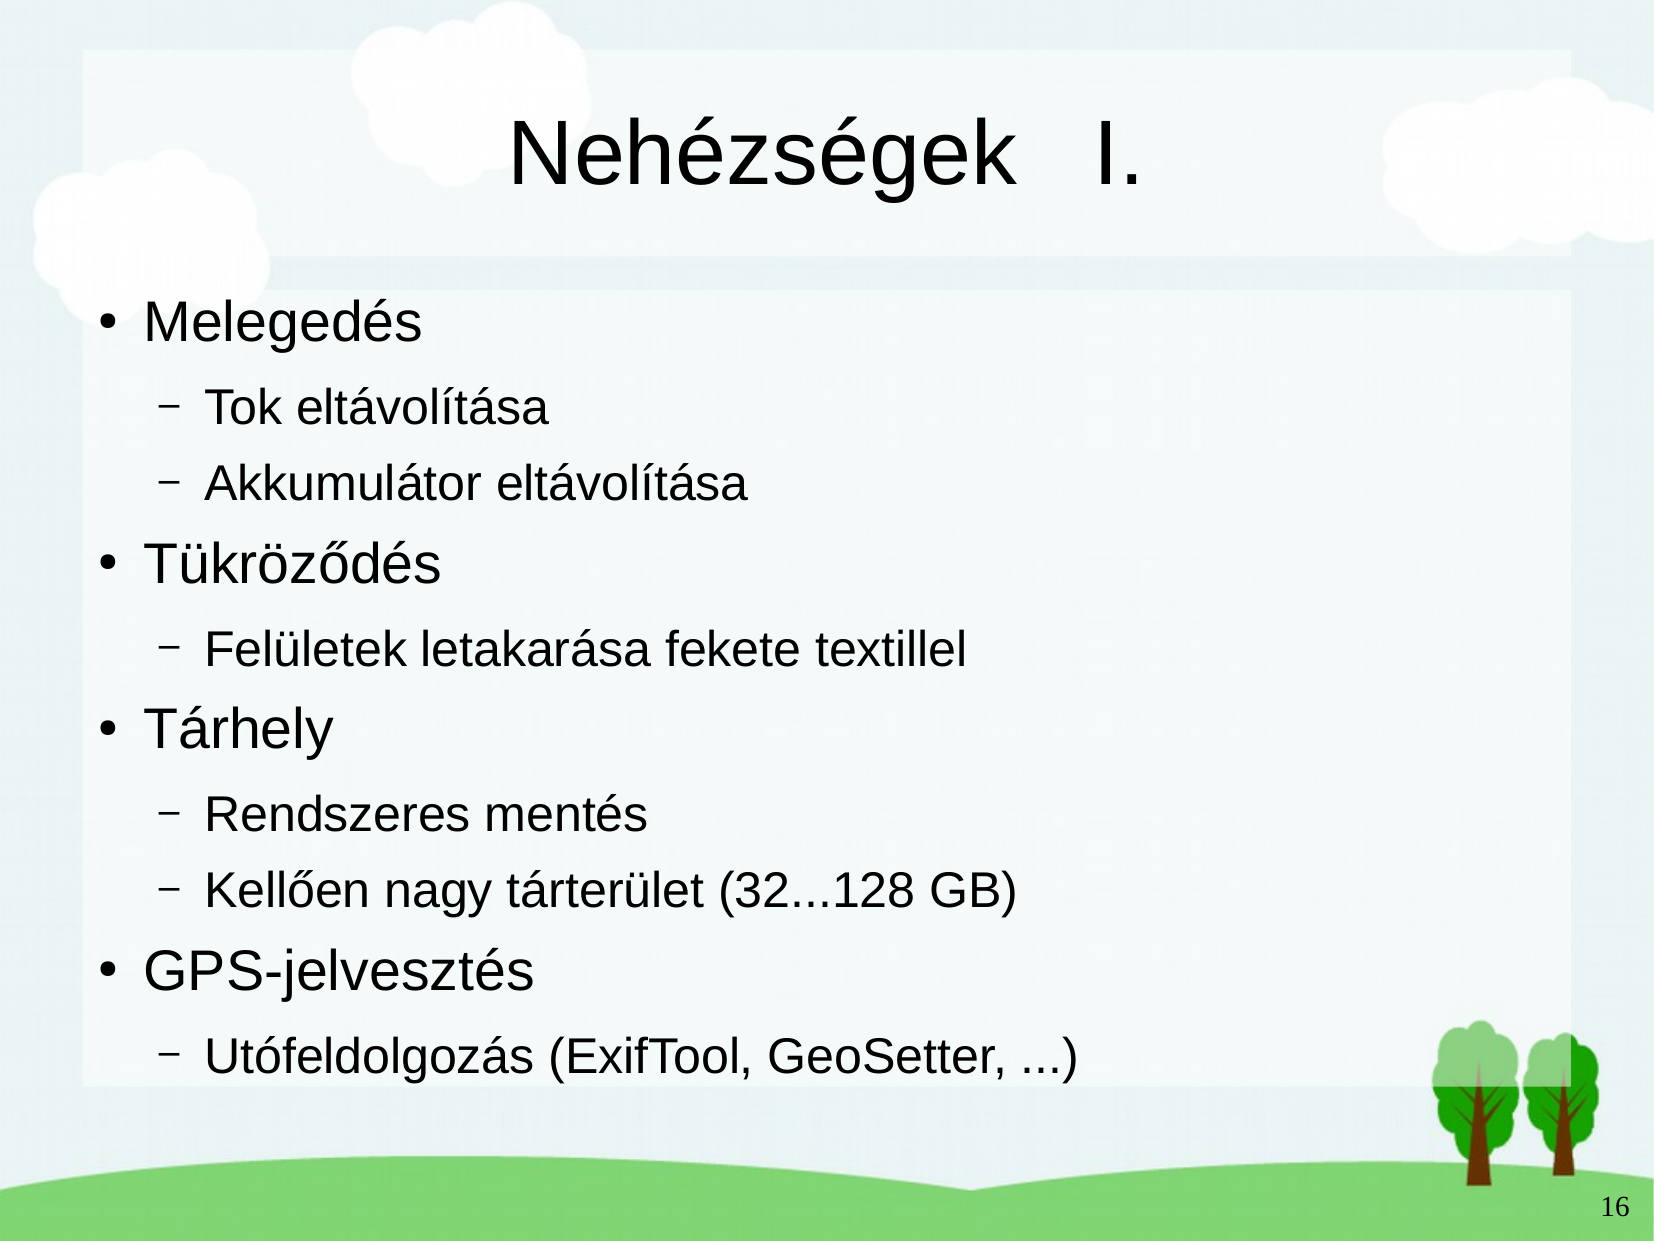

# Nehézségek I.
Melegedés
Tok eltávolítása
Akkumulátor eltávolítása
Tükröződés
Felületek letakarása fekete textillel
Tárhely
Rendszeres mentés
Kellően nagy tárterület (32...128 GB)
GPS-jelvesztés
Utófeldolgozás (ExifTool, GeoSetter, ...)
16